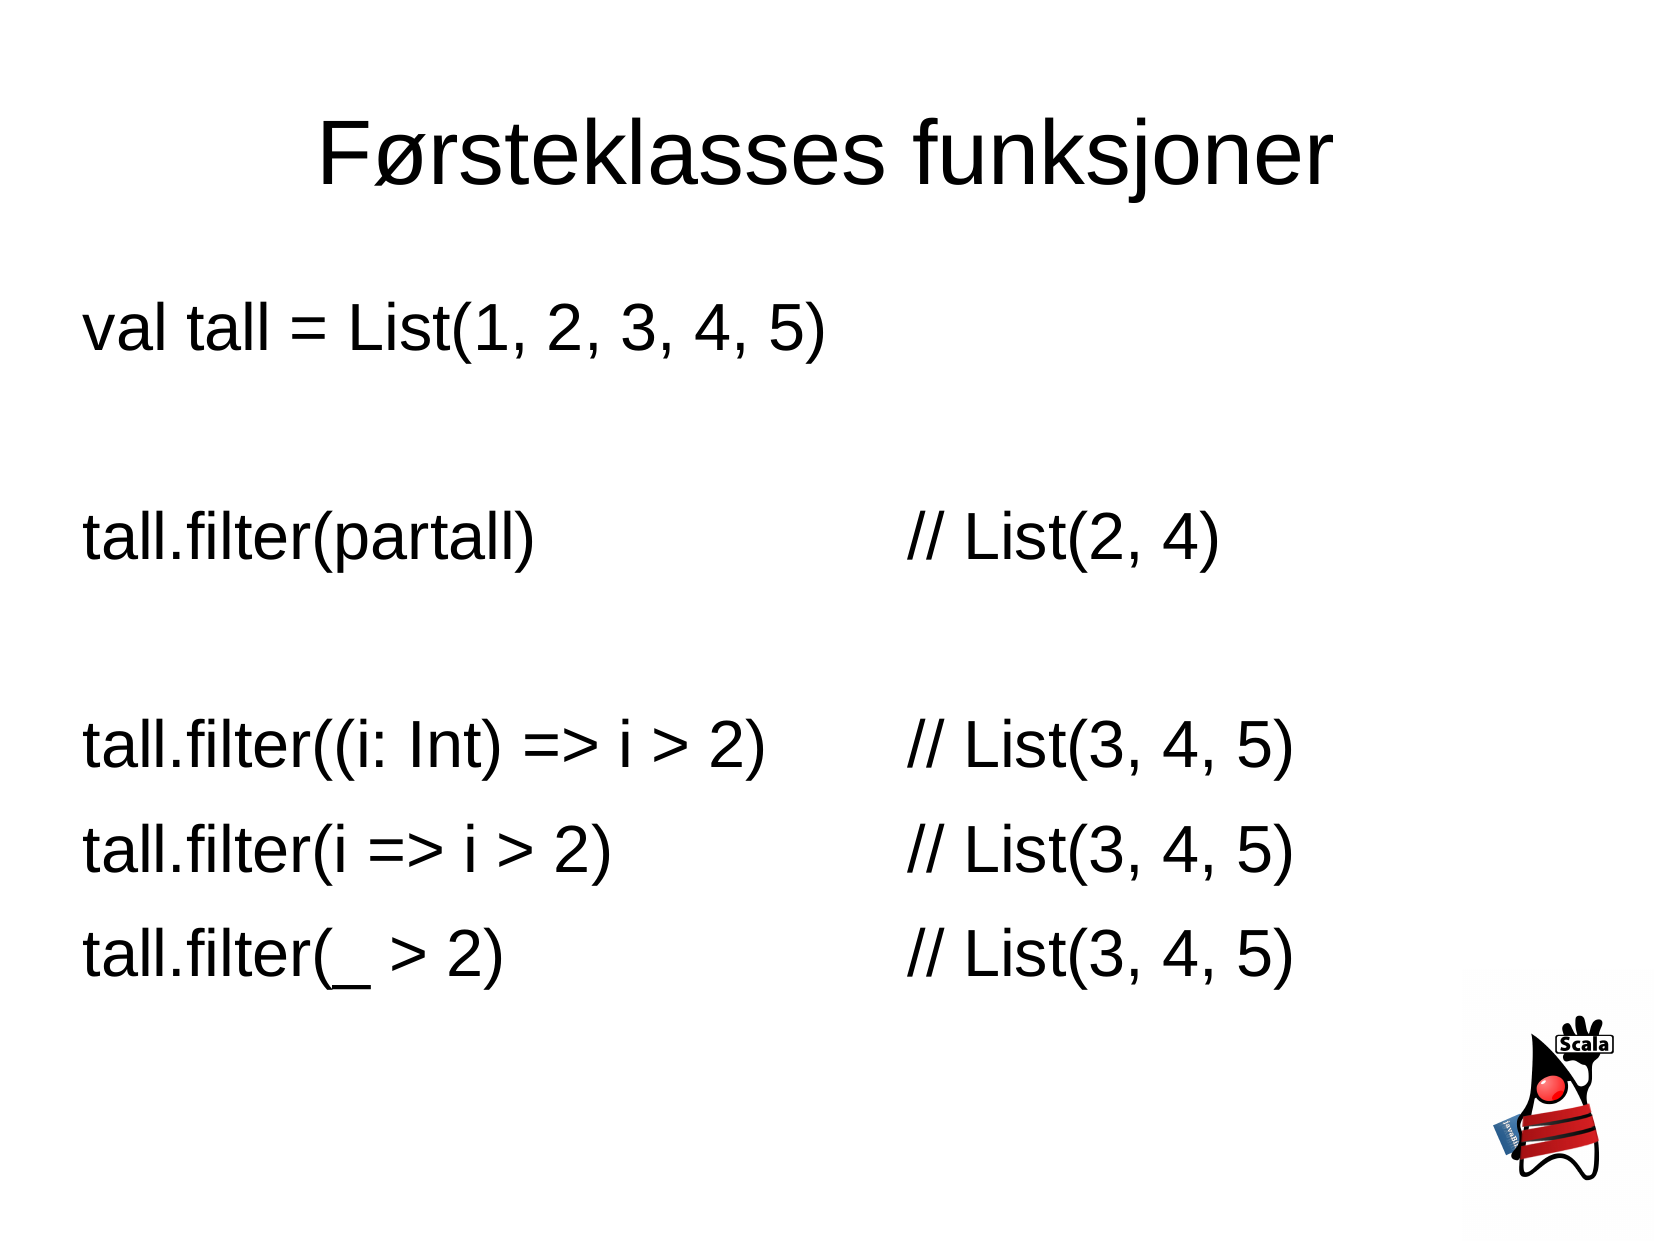

# Førsteklasses funksjoner
val tall = List(1, 2, 3, 4, 5)
tall.filter(partall)					// List(2, 4)
tall.filter((i: Int) => i > 2)		// List(3, 4, 5)
tall.filter(i => i > 2)				// List(3, 4, 5)
tall.filter(_ > 2)						// List(3, 4, 5)